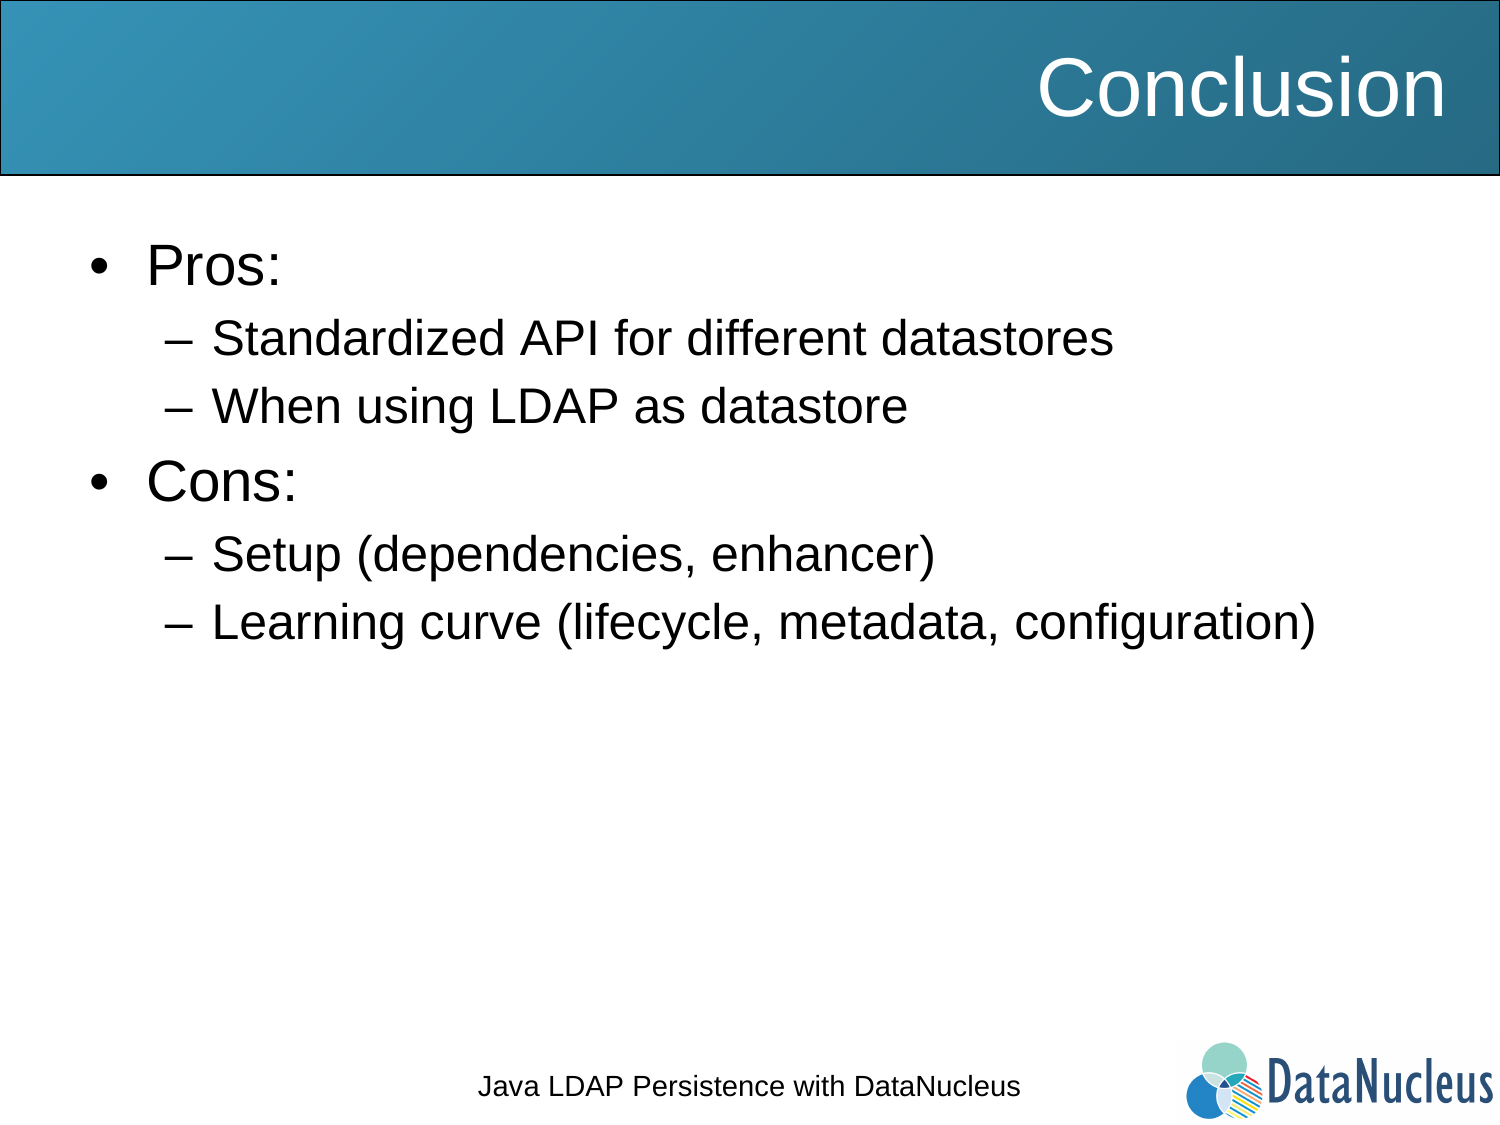

# Conclusion
Pros:
Standardized API for different datastores
When using LDAP as datastore
Cons:
Setup (dependencies, enhancer)
Learning curve (lifecycle, metadata, configuration)